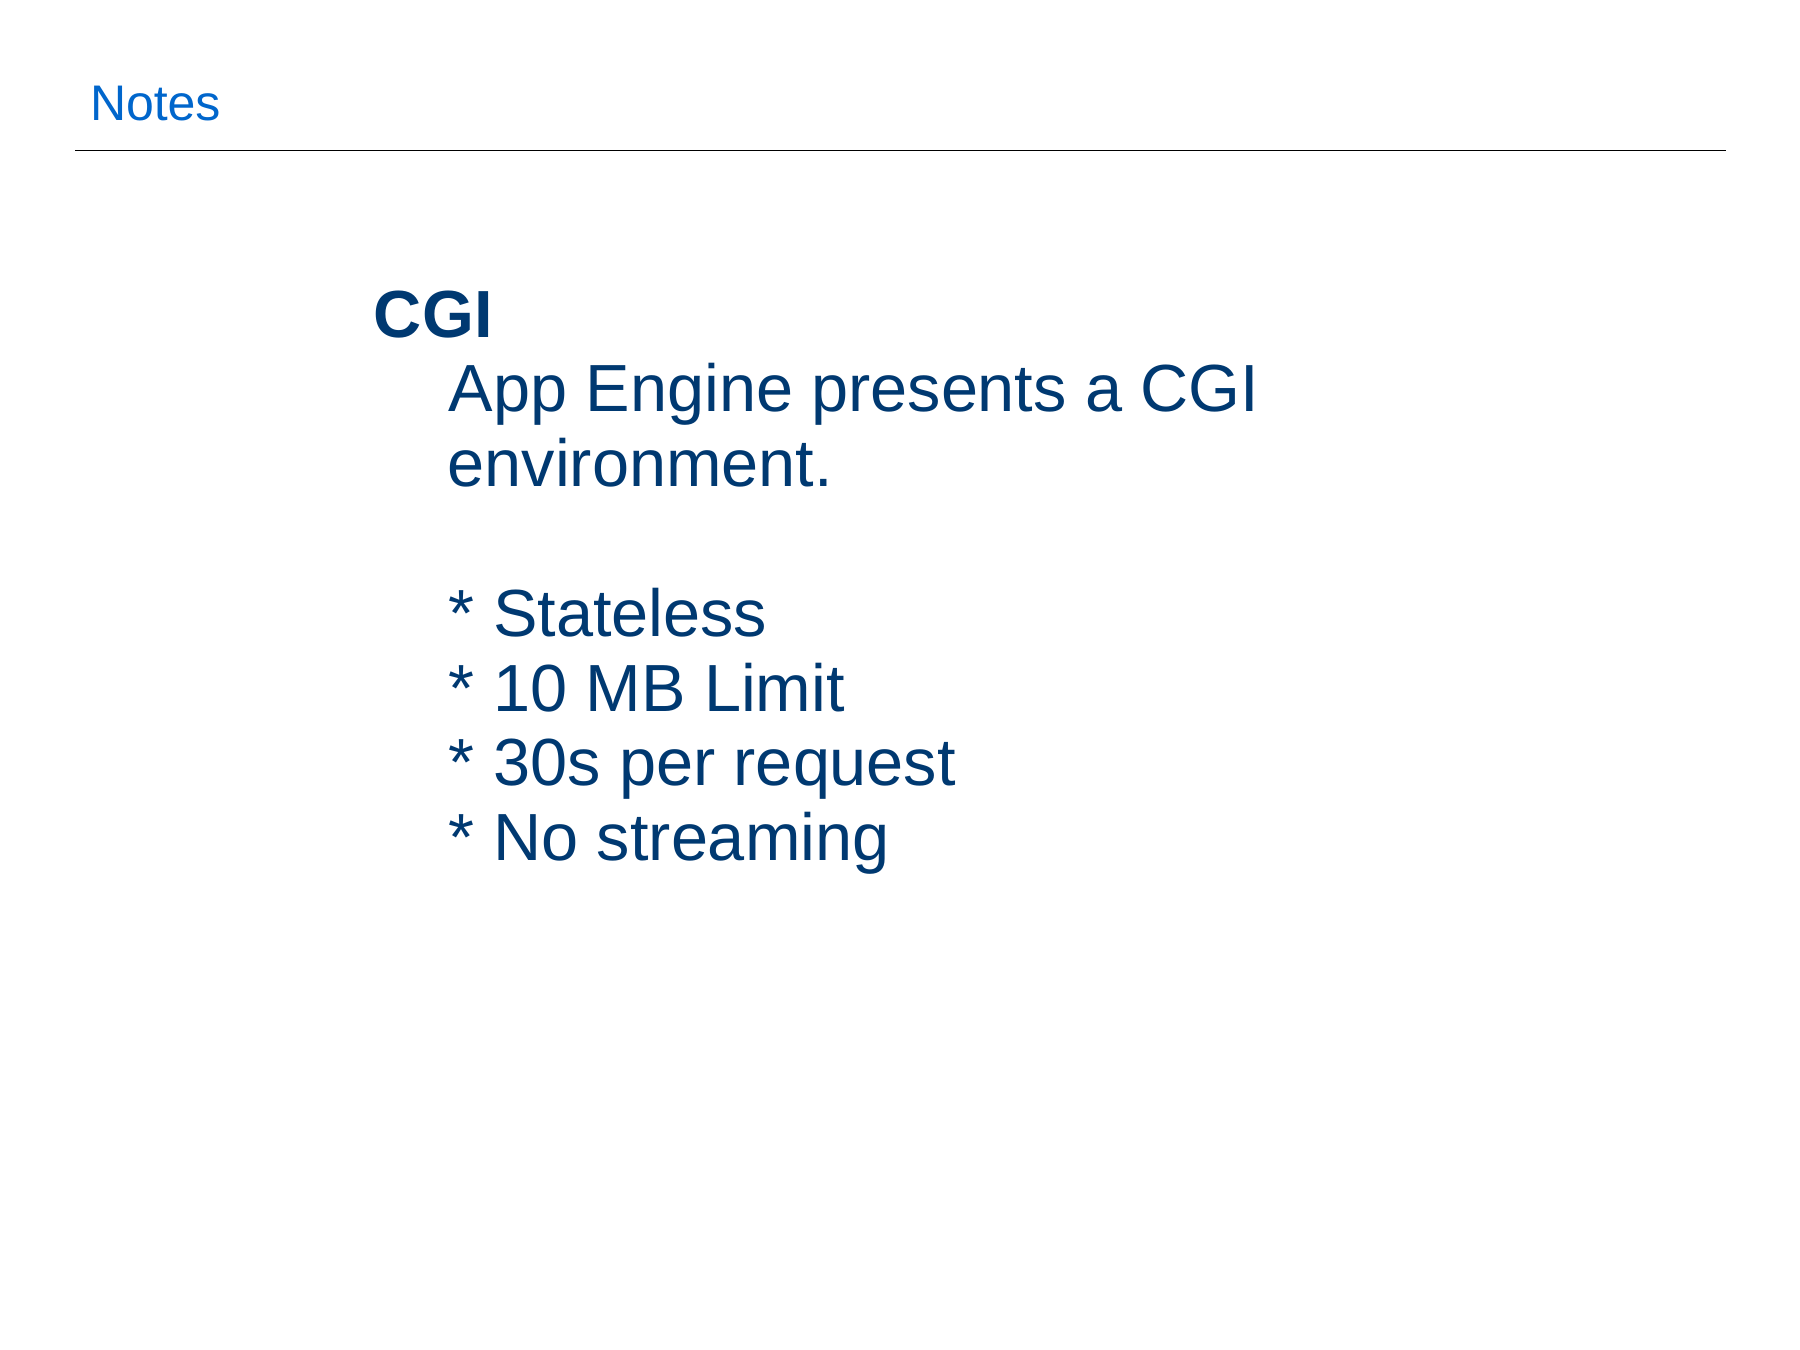

# Notes
CGI
	App Engine presents a CGI
 environment.
	* Stateless
	* 10 MB Limit
	* 30s per request
	* No streaming